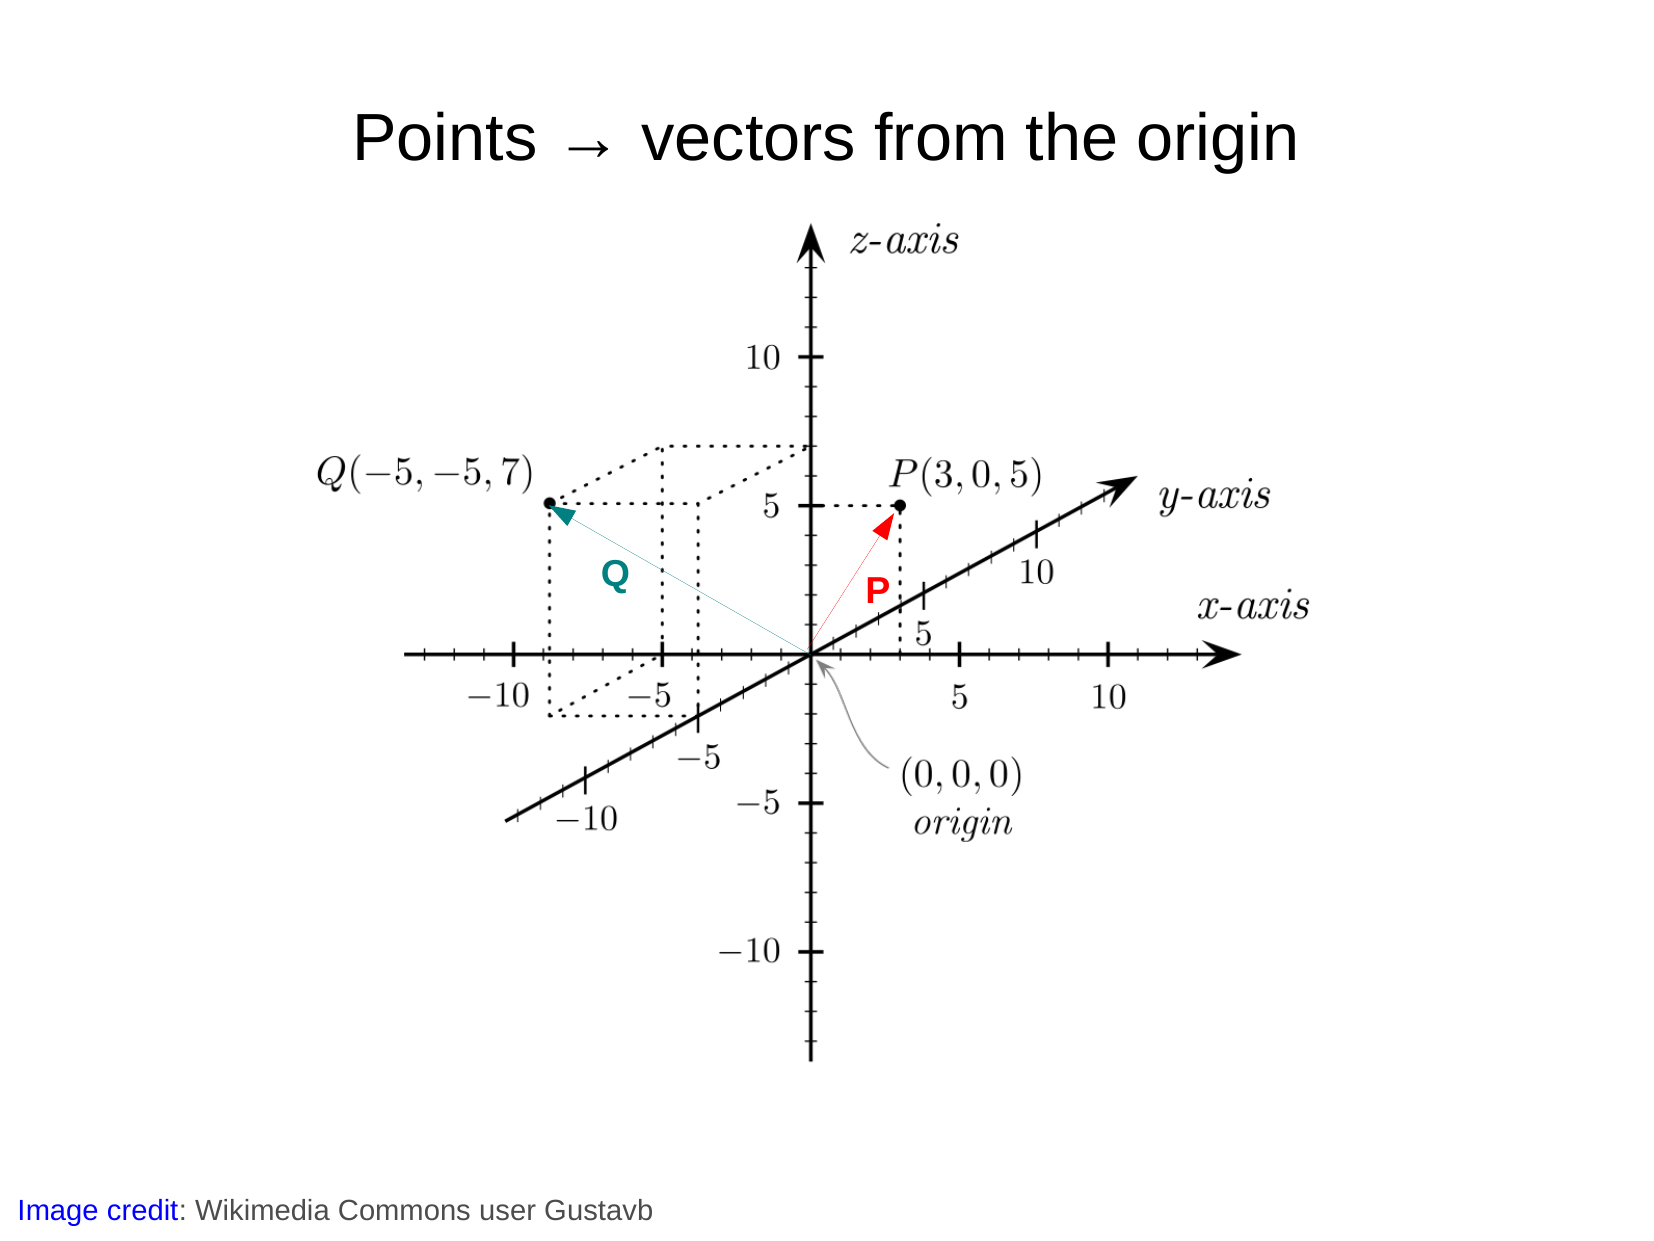

# Points → vectors from the origin
Q
P
Image credit: Wikimedia Commons user Gustavb